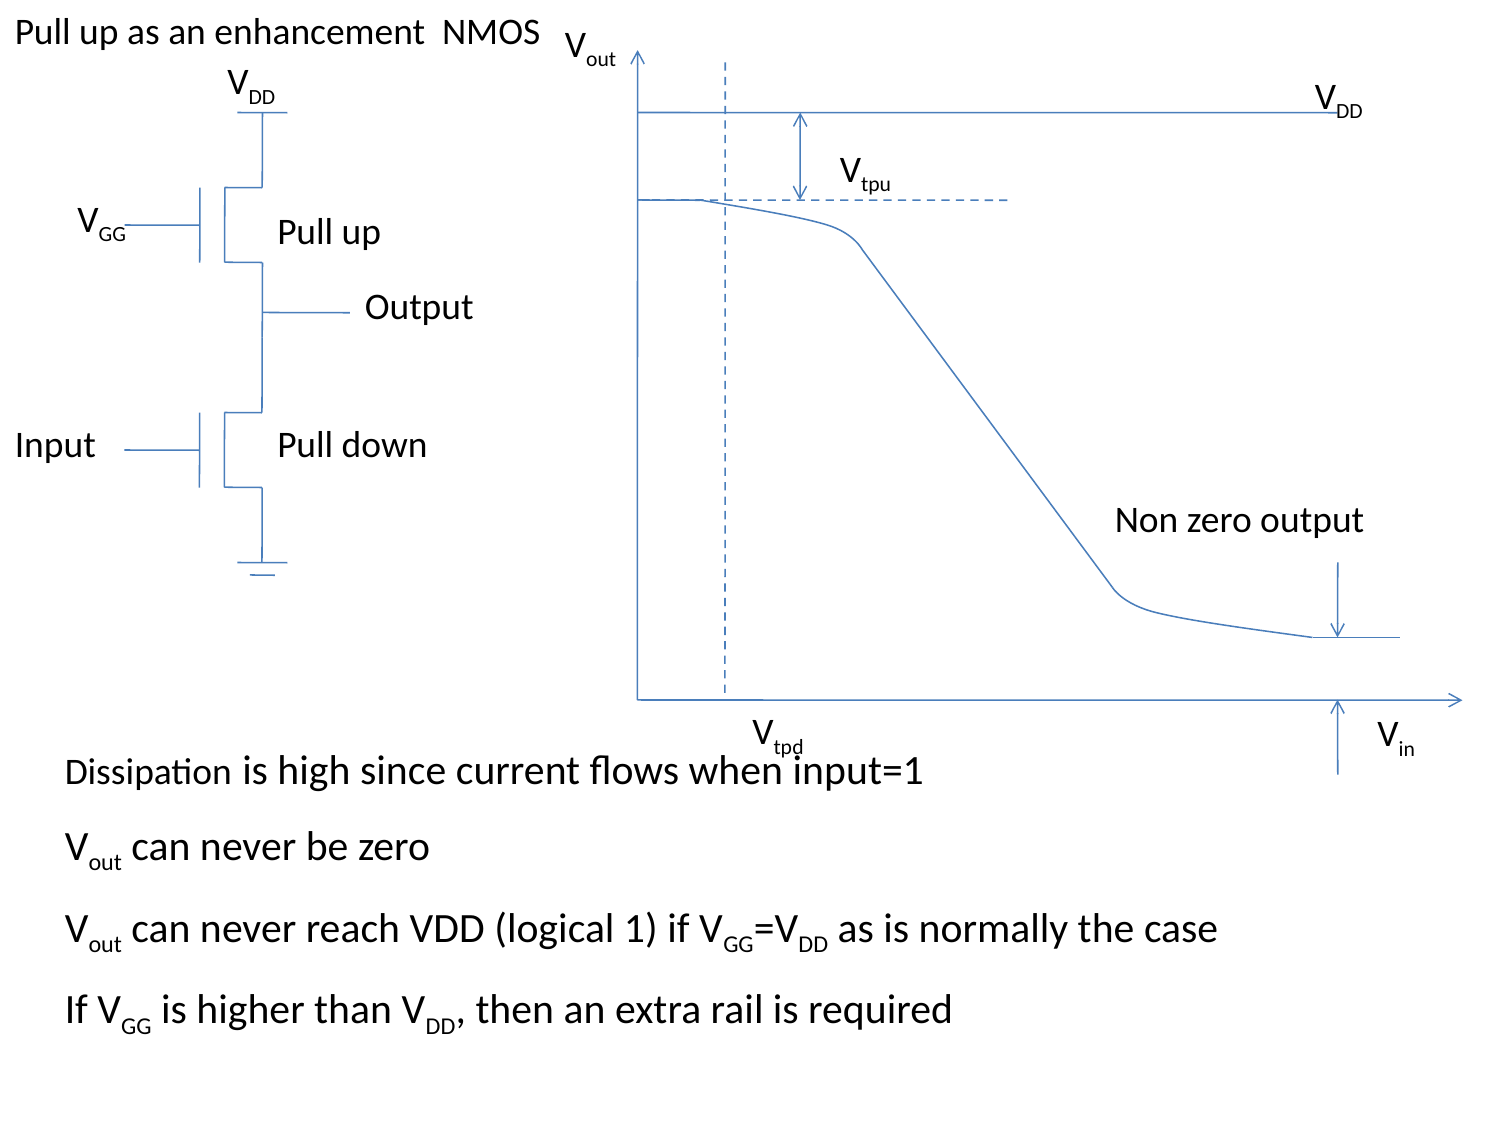

Pull up as an enhancement NMOS
Vout
VDD
VDD
Vtpu
VGG
Pull up
Output
Input
Pull down
Non zero output
Vtpd
Vin
Dissipation is high since current flows when input=1
Vout can never be zero
Vout can never reach VDD (logical 1) if VGG=VDD as is normally the case
If VGG is higher than VDD, then an extra rail is required